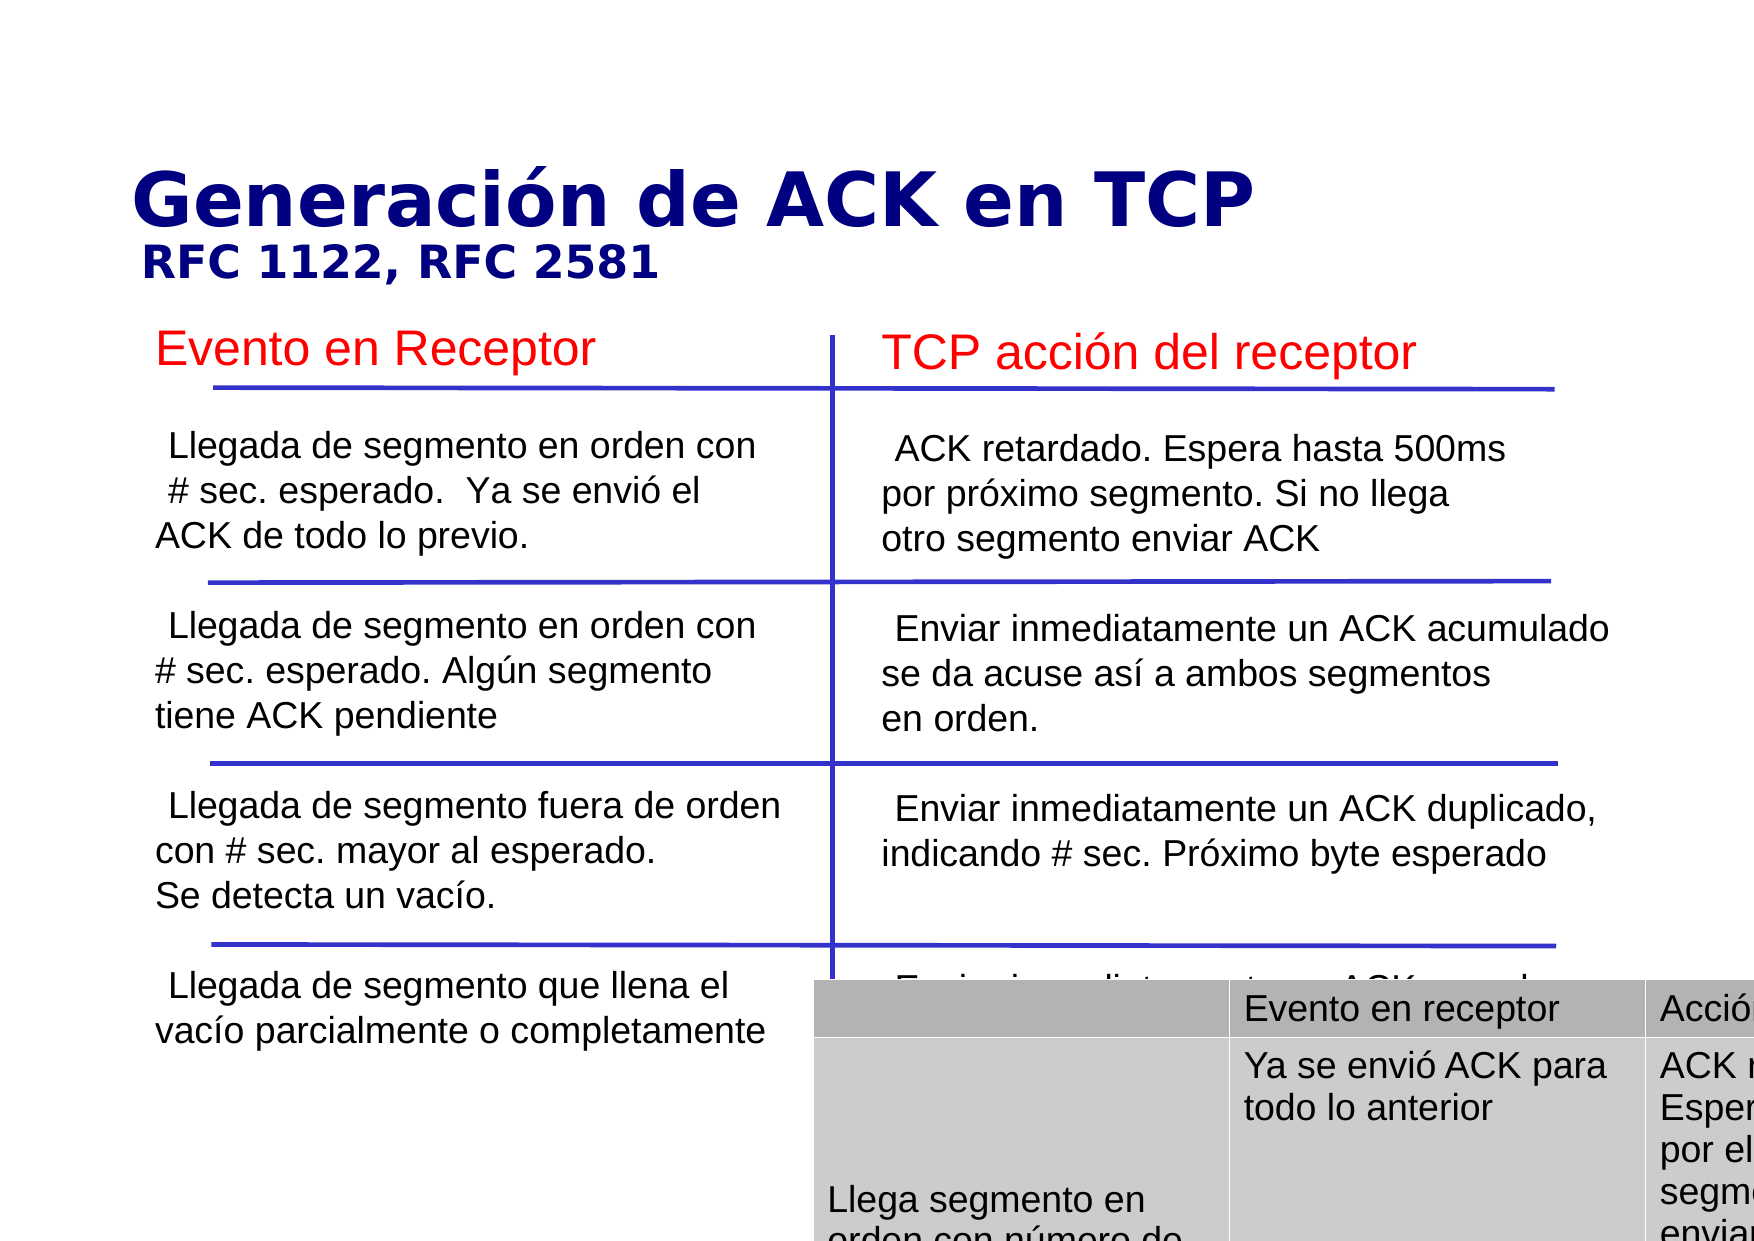

# Generación de ACK en TCP
RFC 1122, RFC 2581
Evento en Receptor
Llegada de segmento en orden con
# sec. esperado. Ya se envió el ACK de todo lo previo.
Llegada de segmento en orden con
# sec. esperado. Algún segmento
tiene ACK pendiente
Llegada de segmento fuera de orden
con # sec. mayor al esperado.
Se detecta un vacío.
Llegada de segmento que llena el
vacío parcialmente o completamente
TCP acción del receptor
ACK retardado. Espera hasta 500ms
por próximo segmento. Si no llega
otro segmento enviar ACK
Enviar inmediatamente un ACK acumulado
se da acuse así a ambos segmentos
en orden.
Enviar inmediatamente un ACK duplicado,
indicando # sec. Próximo byte esperado
Enviar inmediatamente un ACK cuando
segmento se ubique al inicio del vacío.
| | Evento en receptor | Acción del receptor |
| --- | --- | --- |
| Llega segmento en orden con número de secuencia esperado | Ya se envió ACK para todo lo anterior | ACK retardado. Espera hasta 500ms por el pŕoximo segmento. Si no llega, enviar otro ACK. |
| | Hay segmentos con ACK pendiente | Enviar inmediatamente un ACK acumulado, reconociendo ambos segmentos en orden. |
| Llega segmento fuera de orden | Segmento recibido tiene número de secuencia mayor al esperado. Se detecta un vacío. | Enviar inmediatamente un ACK duplicado indicando número de secuencia del próximo byte esperado. |
| | Segmento recibido llena un vacío parcial o completamente | Enviar inmediatamente un ACK si el segmento se ubica al inicio del vacío. |